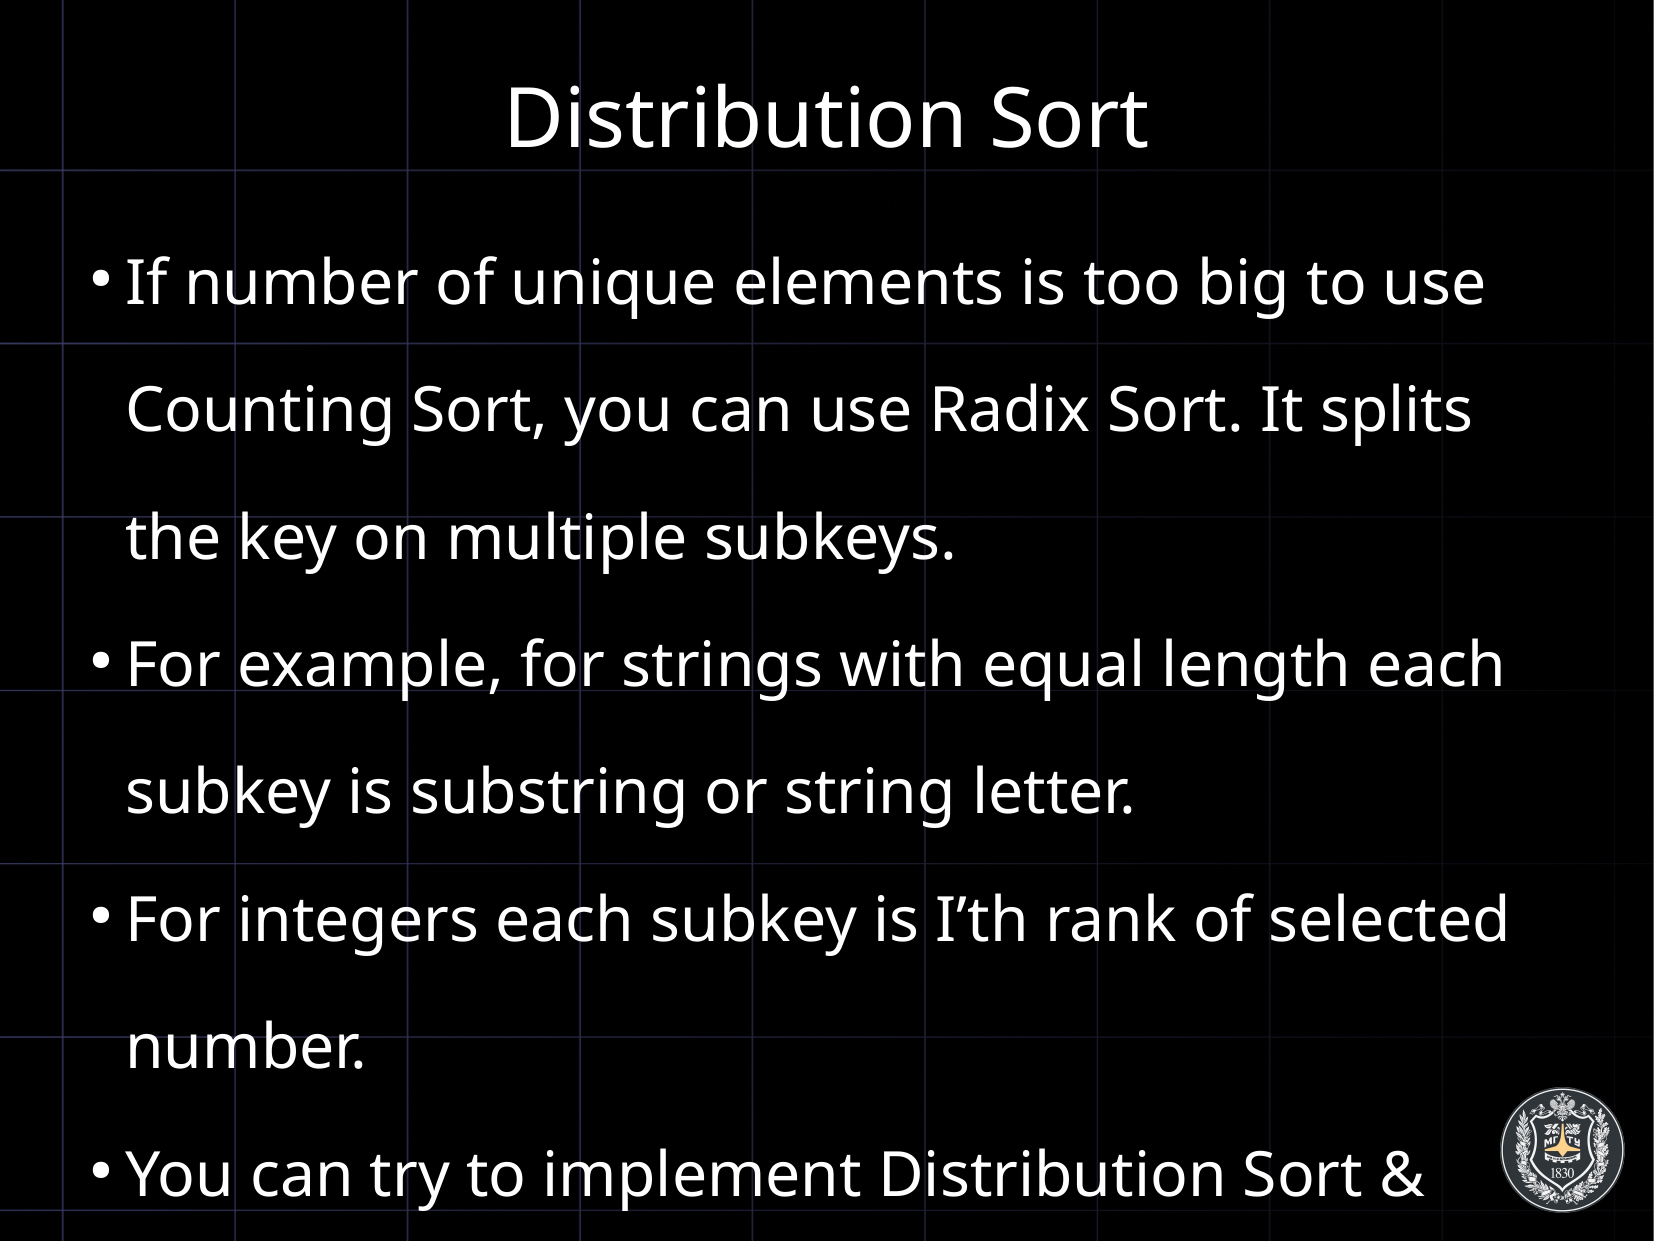

# Distribution Sort
If number of unique elements is too big to use Counting Sort, you can use Radix Sort. It splits the key on multiple subkeys.
For example, for strings with equal length each subkey is substring or string letter.
For integers each subkey is I’th rank of selected number.
You can try to implement Distribution Sort & Counting Sort by yourself.